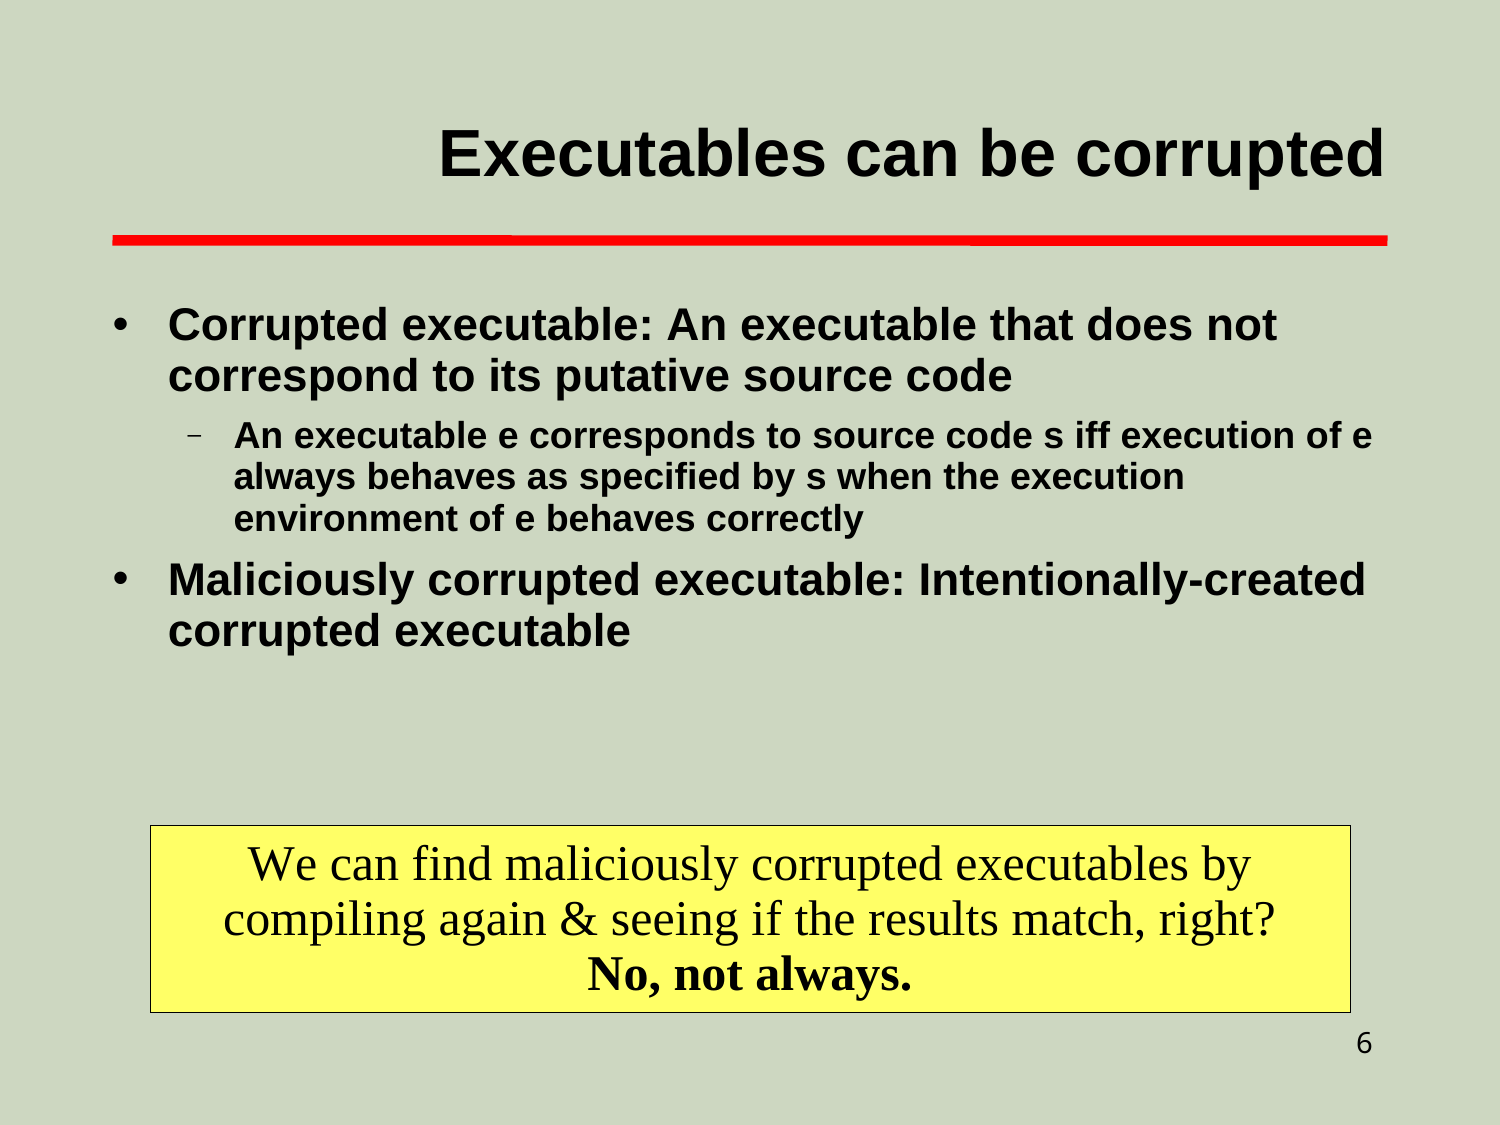

# Executables can be corrupted
Corrupted executable: An executable that does not correspond to its putative source code
An executable e corresponds to source code s iff execution of e always behaves as specified by s when the execution environment of e behaves correctly
Maliciously corrupted executable: Intentionally-created corrupted executable
We can find maliciously corrupted executables by
compiling again & seeing if the results match, right?
No, not always.